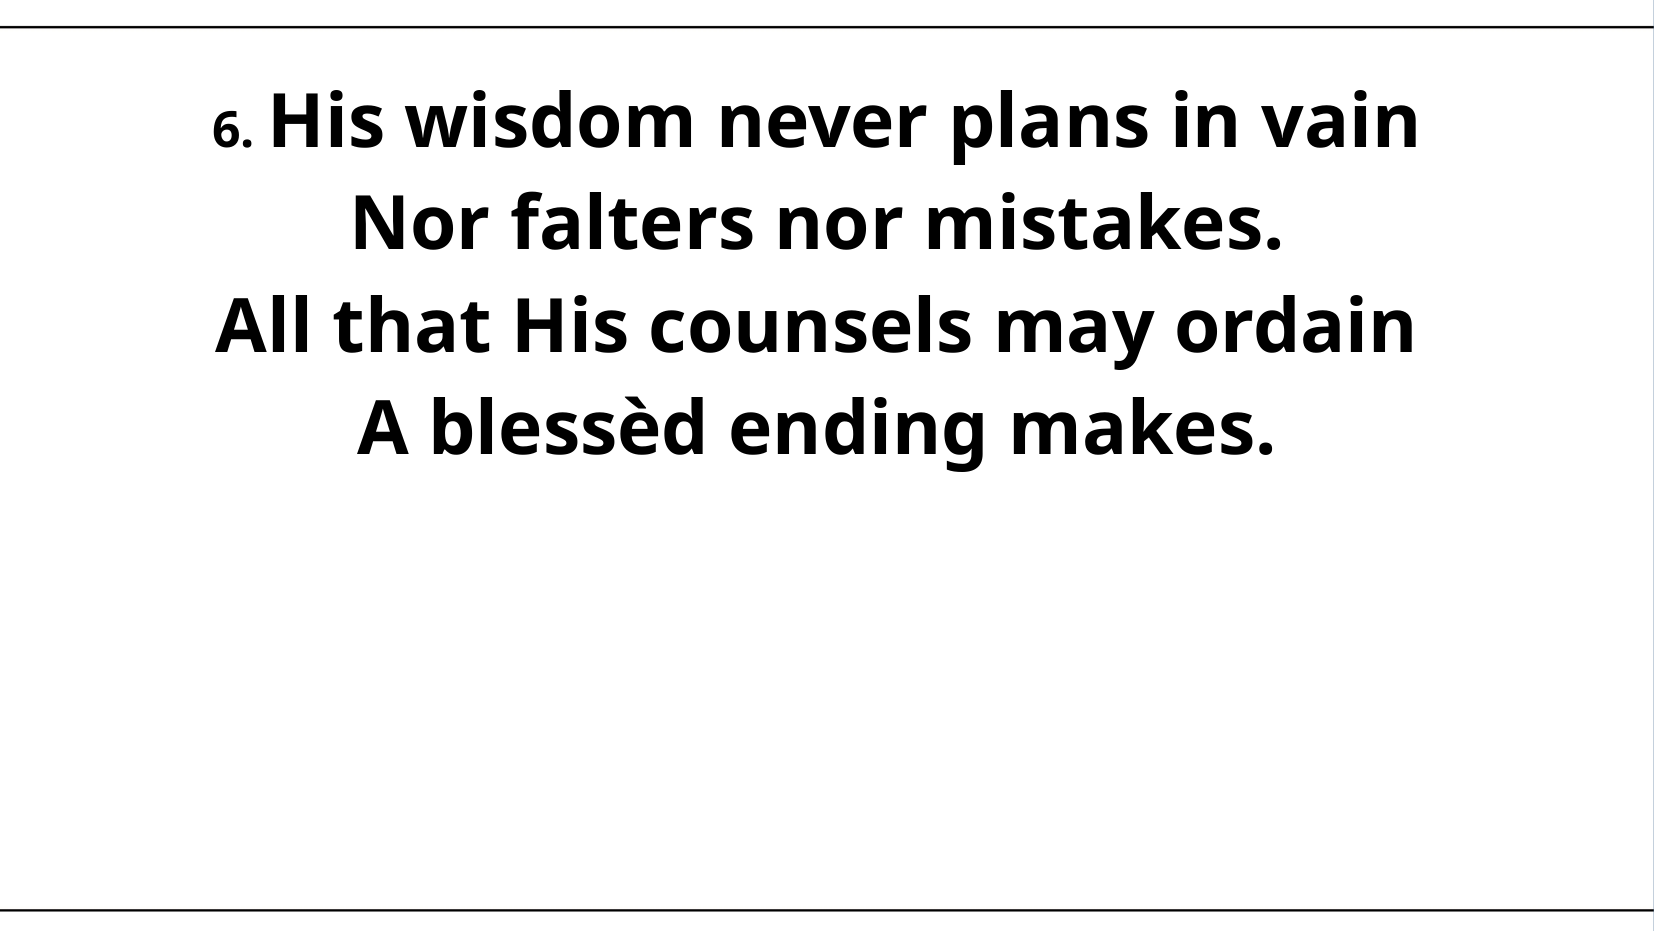

6. His wisdom never plans in vain
Nor falters nor mistakes.
All that His counsels may ordain
A blessèd ending makes.